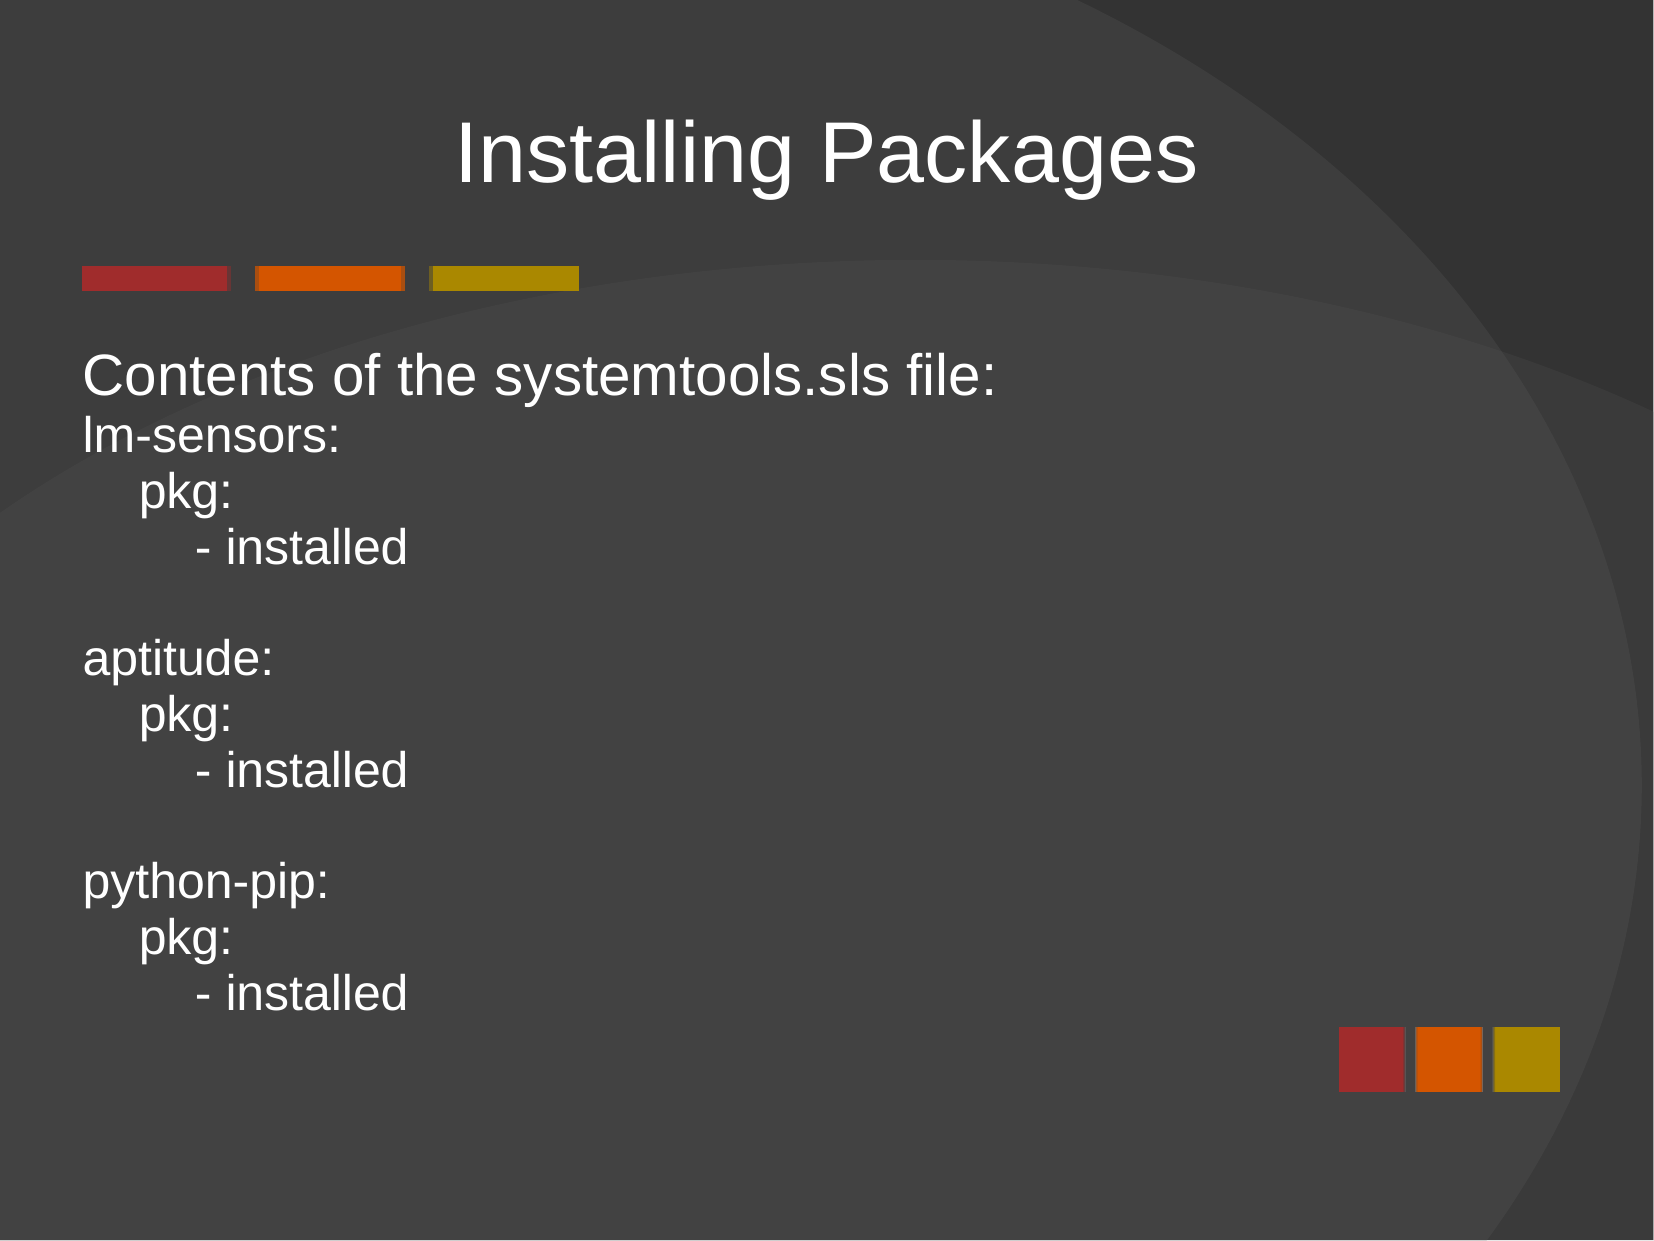

# Installing Packages
Contents of the systemtools.sls file:
lm-sensors:
 pkg:
 - installed
aptitude:
 pkg:
 - installed
python-pip:
 pkg:
 - installed